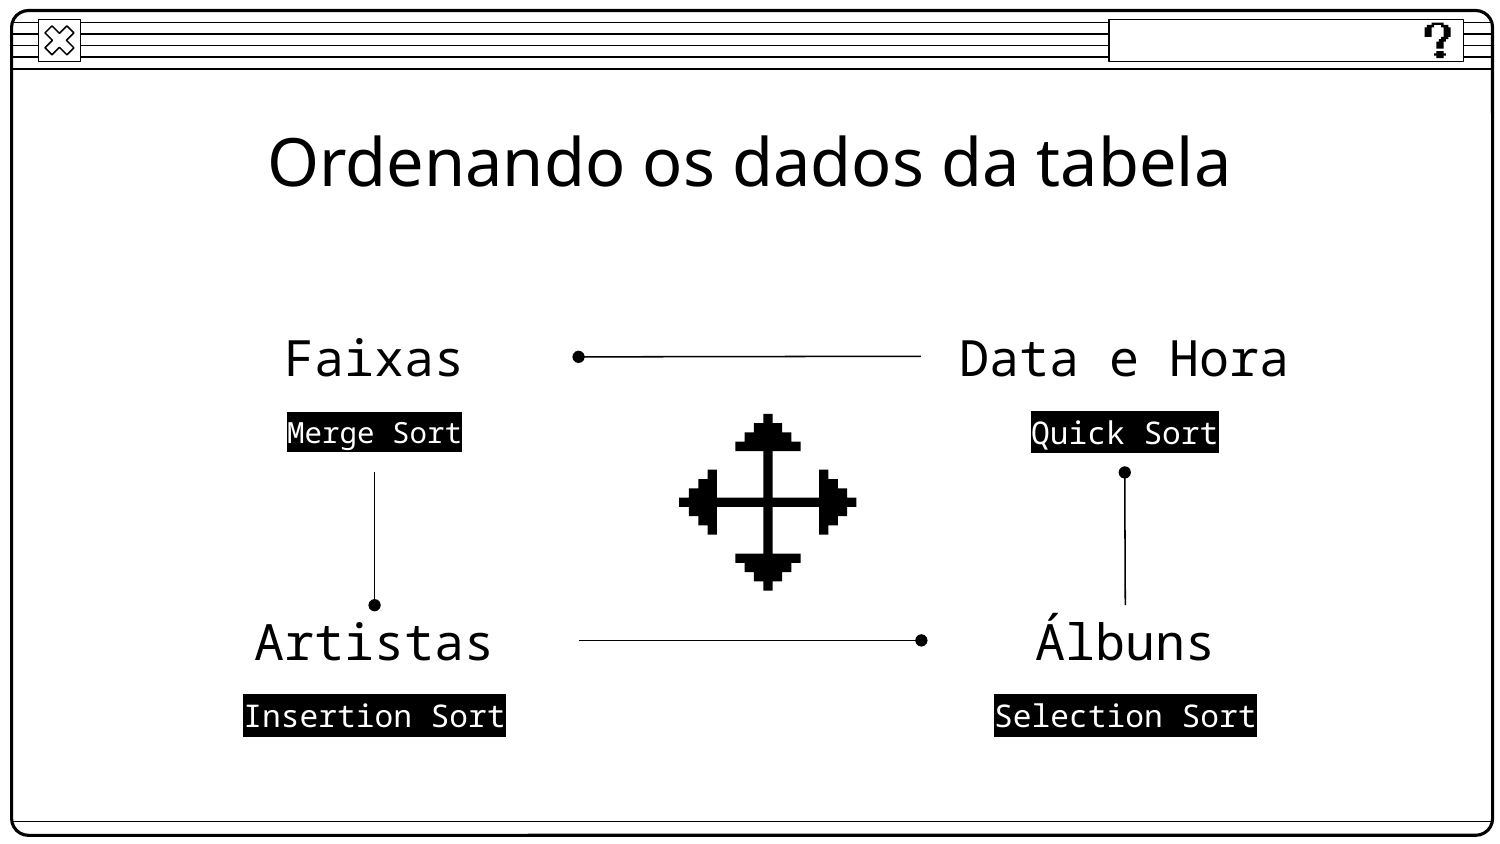

# Ordenando os dados da tabela
Data e Hora
Faixas
Merge Sort
Quick Sort
Artistas
Álbuns
Insertion Sort
Selection Sort